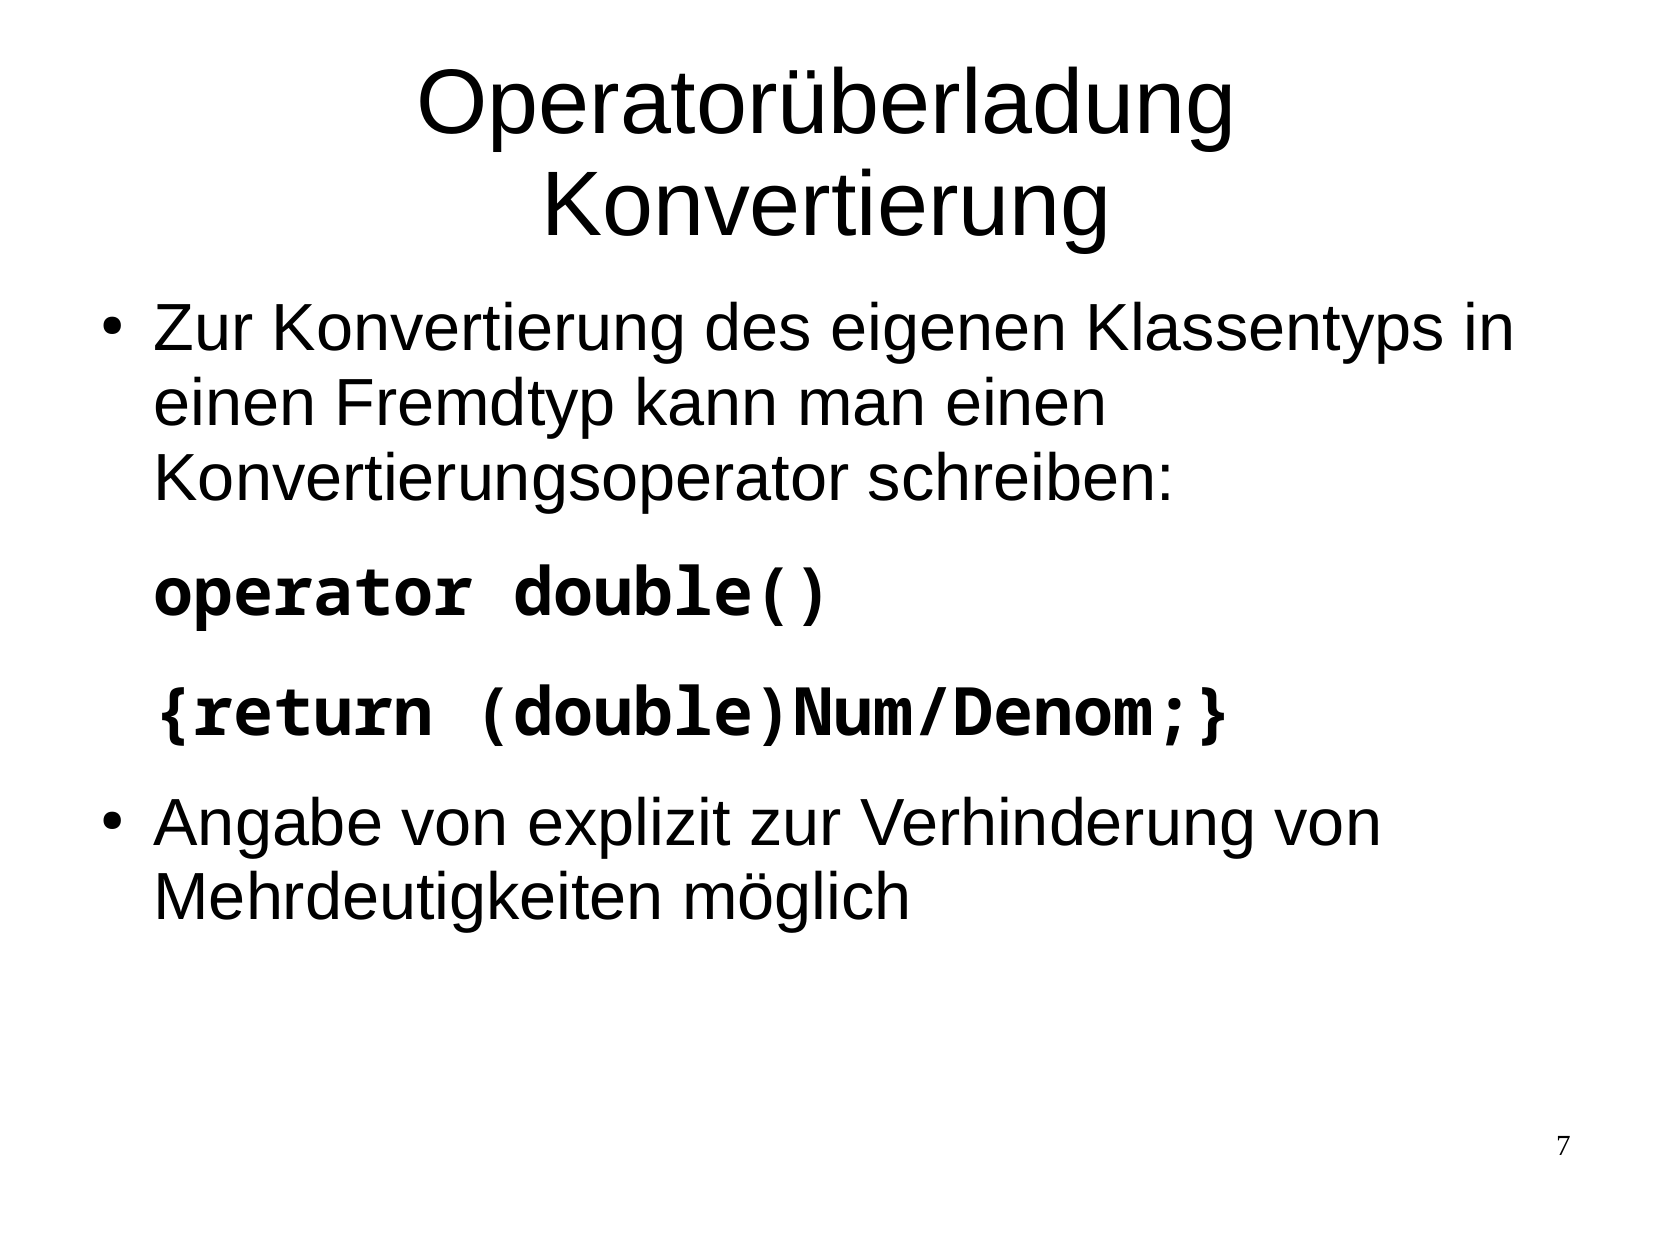

# Operatorüberladung Konvertierung
Zur Konvertierung des eigenen Klassentyps in einen Fremdtyp kann man einen Konvertierungsoperator schreiben:
operator double()
{return (double)Num/Denom;}
Angabe von explizit zur Verhinderung von Mehrdeutigkeiten möglich
7